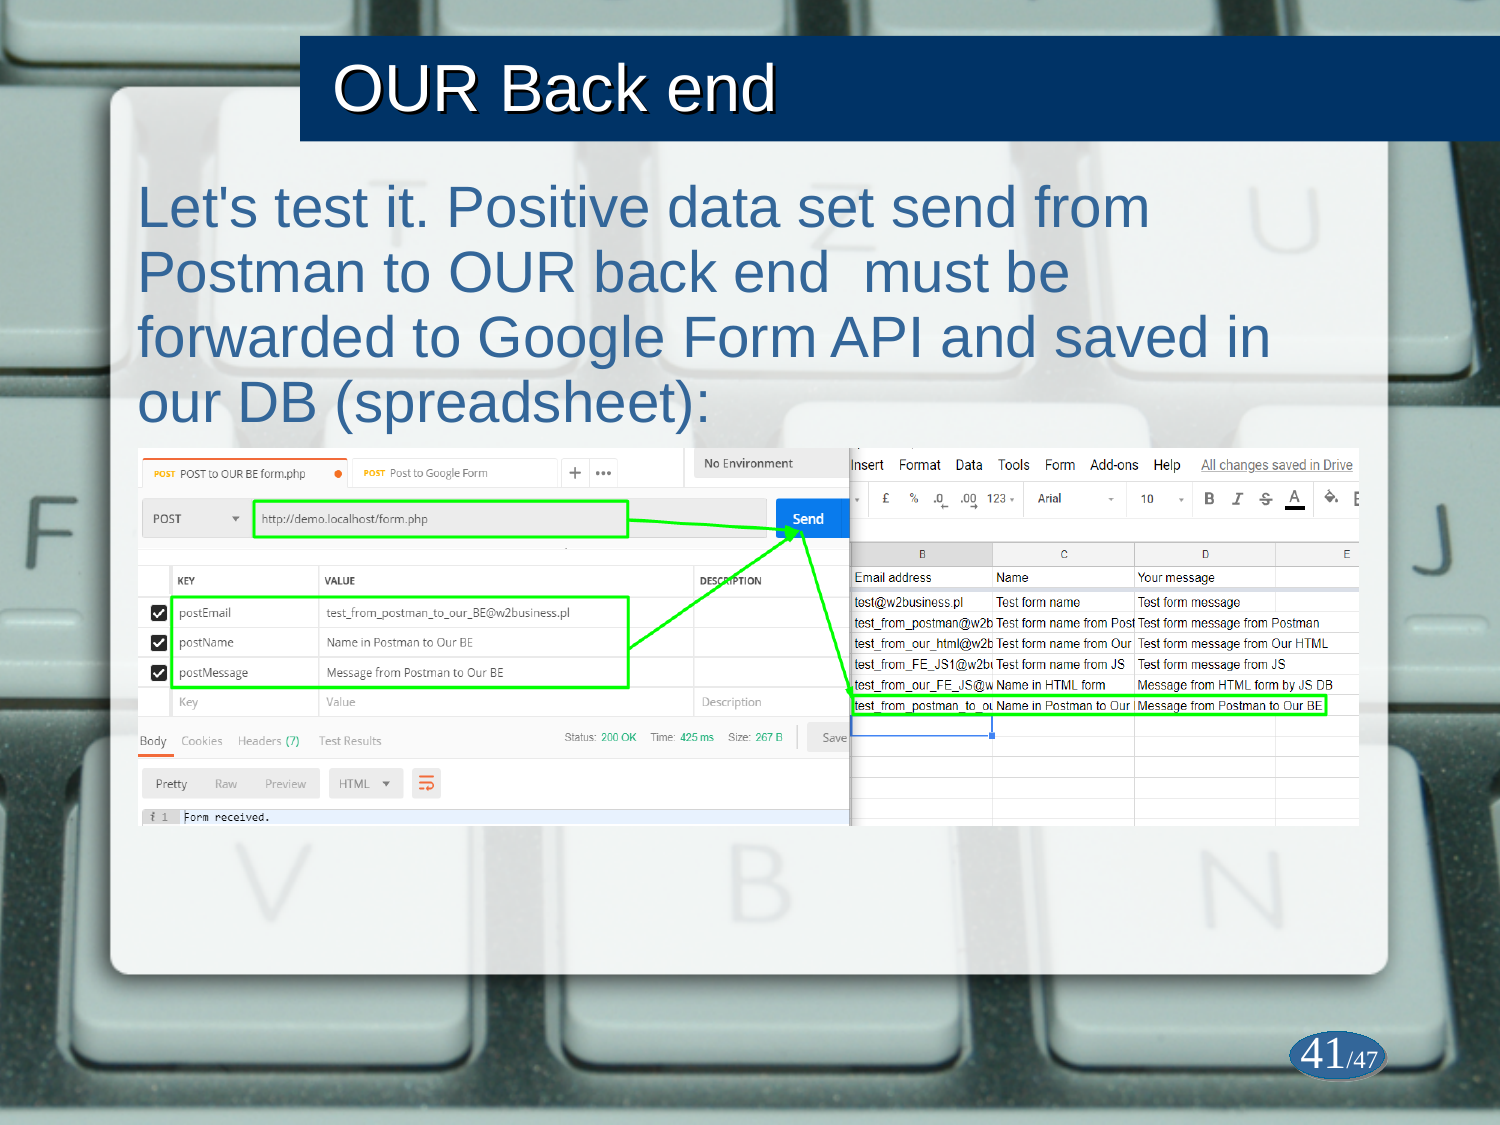

# OUR Back end
Let's test it. Positive data set send from Postman to OUR back end must be forwarded to Google Form API and saved in our DB (spreadsheet):
41